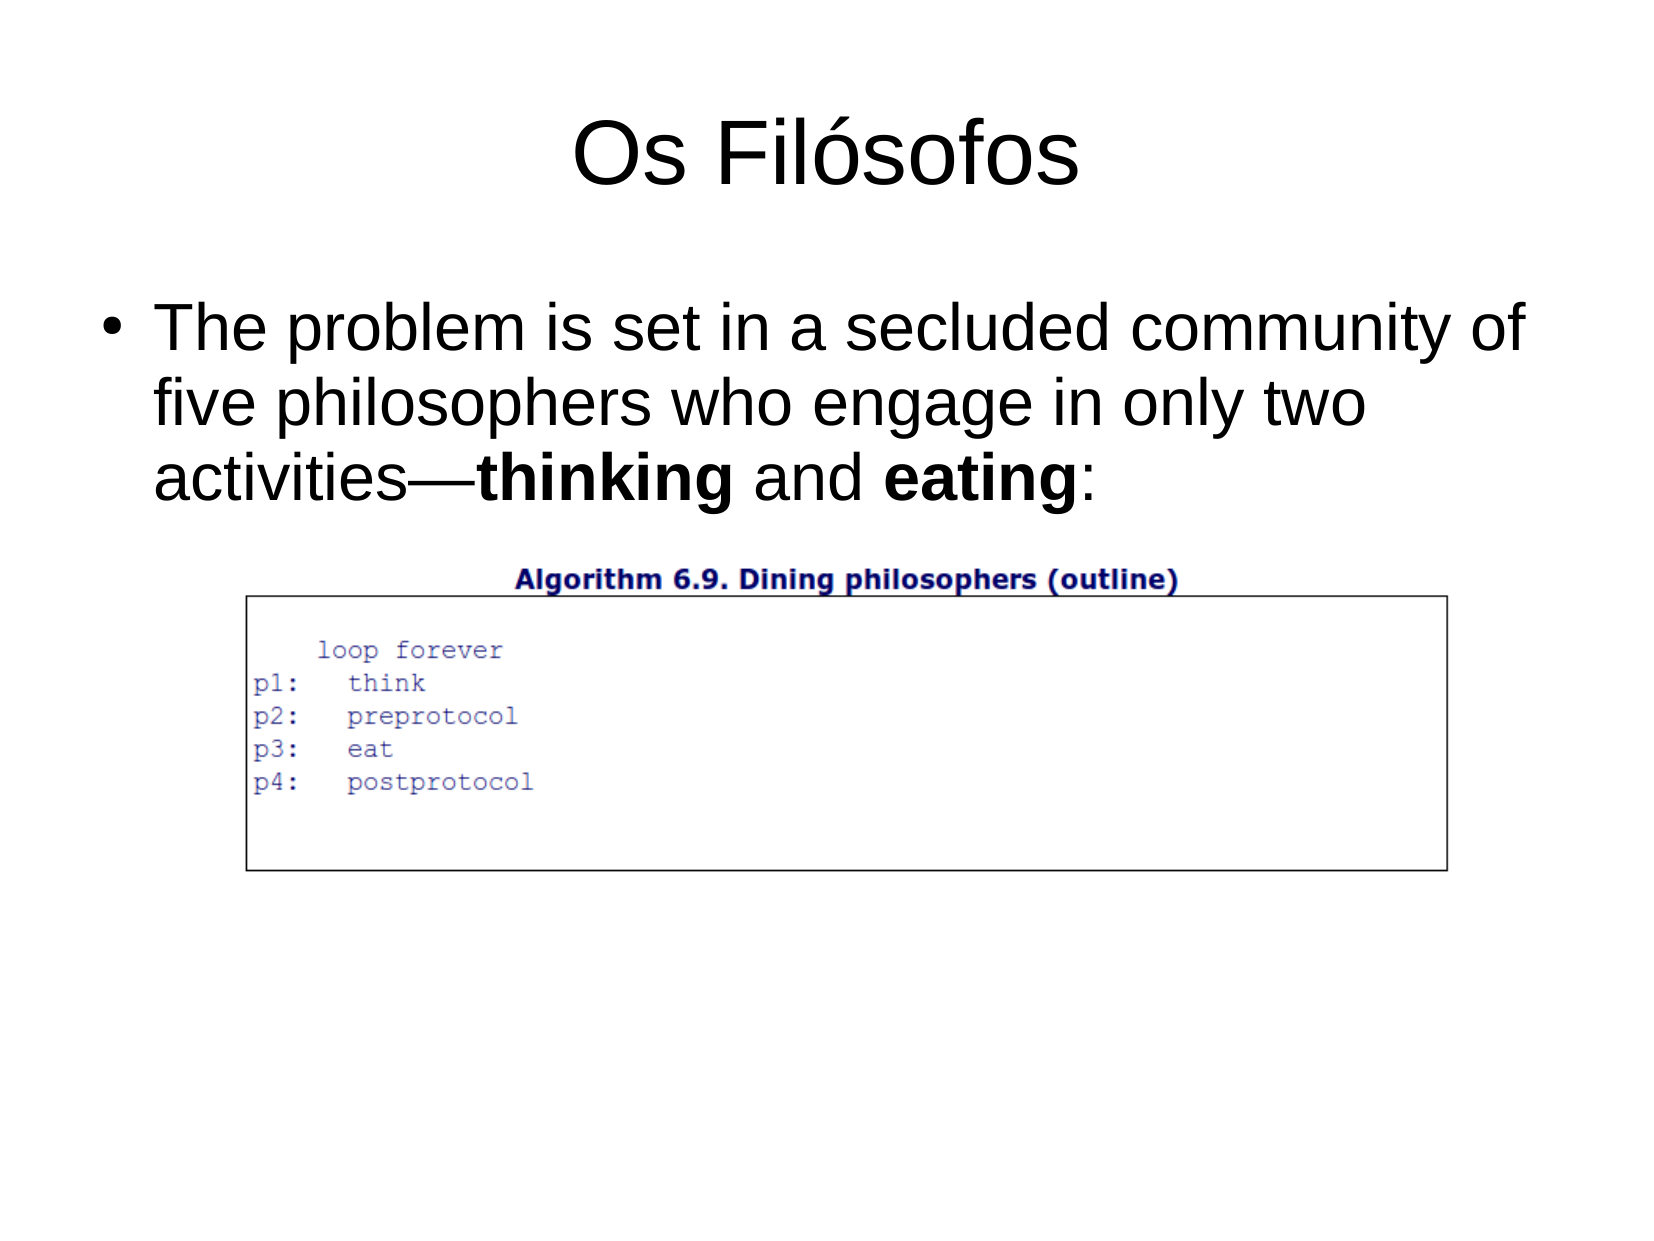

# Os Filósofos
The problem is set in a secluded community of five philosophers who engage in only two activities—thinking and eating: